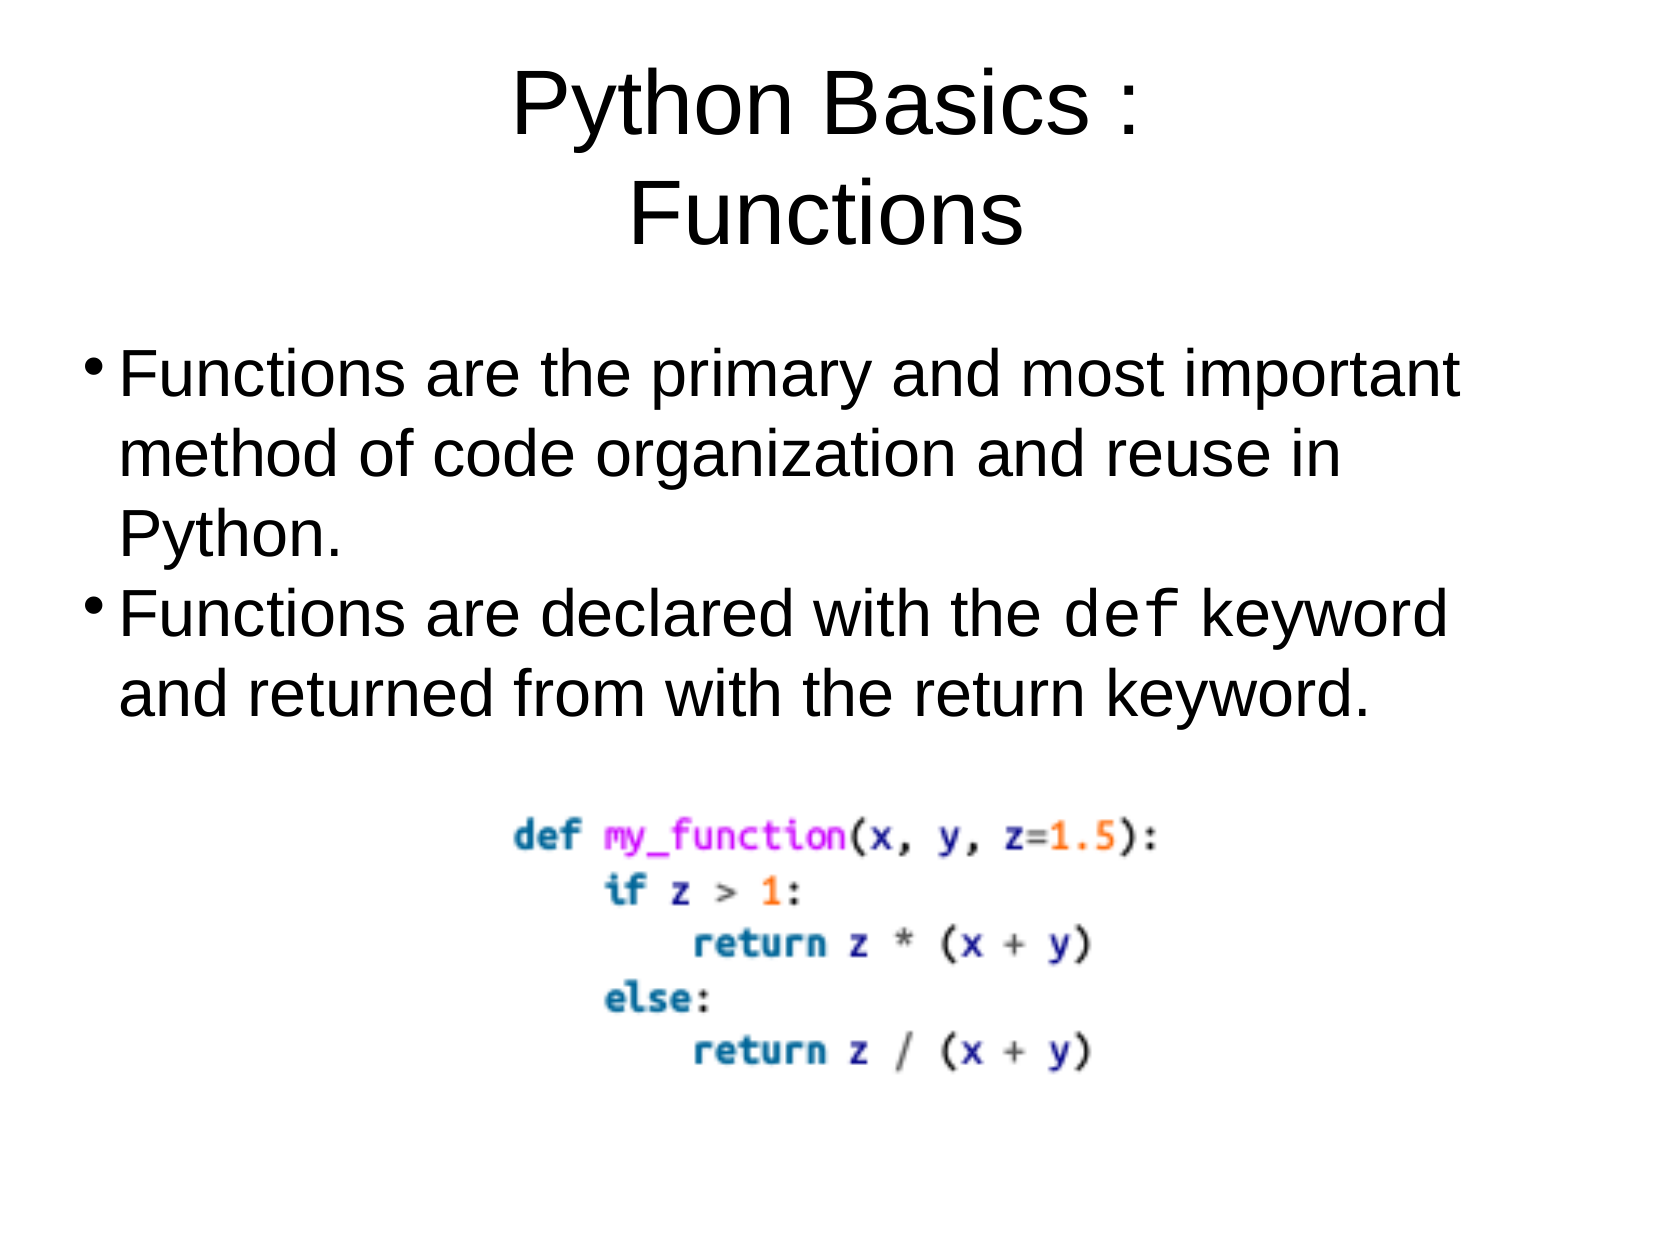

Python Basics :
Functions
Functions are the primary and most important method of code organization and reuse in Python.
Functions are declared with the def keyword and returned from with the return keyword.